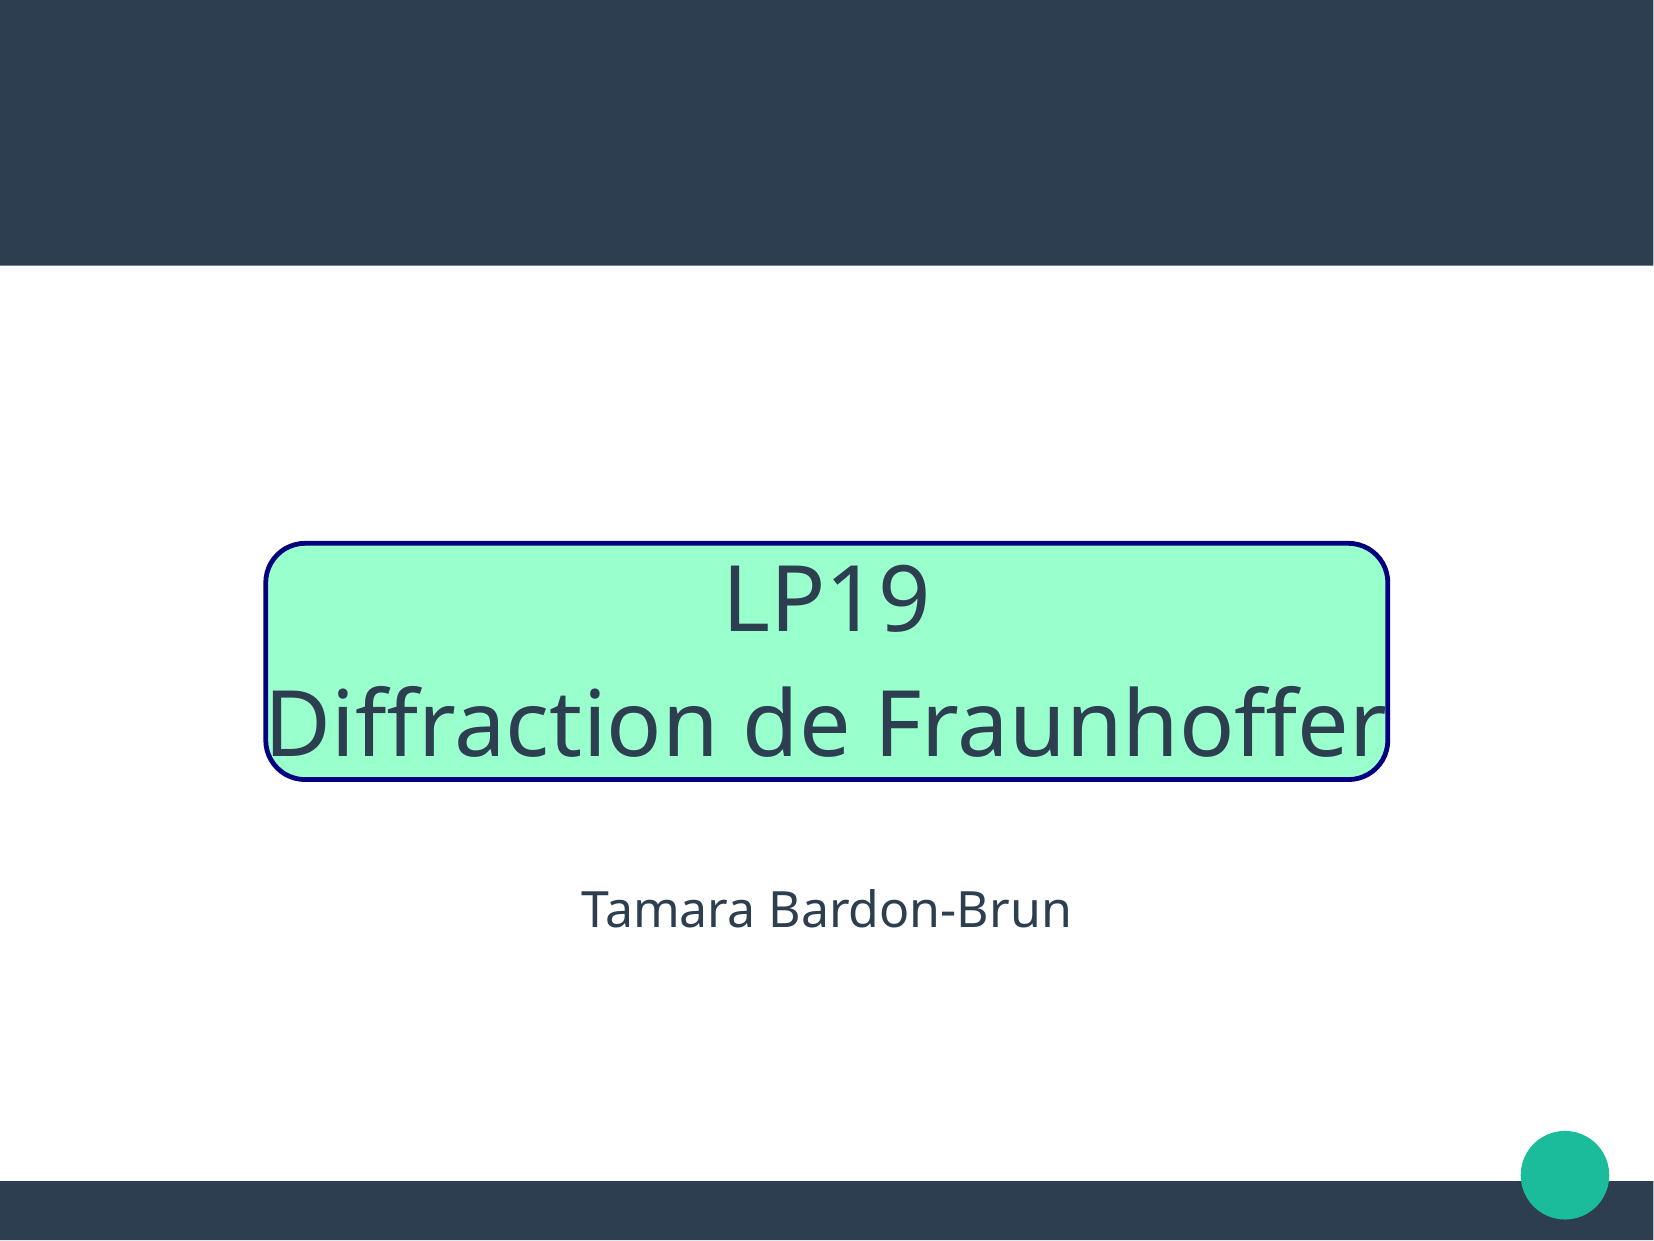

#
LP19
Diffraction de Fraunhoffer
Tamara Bardon-Brun